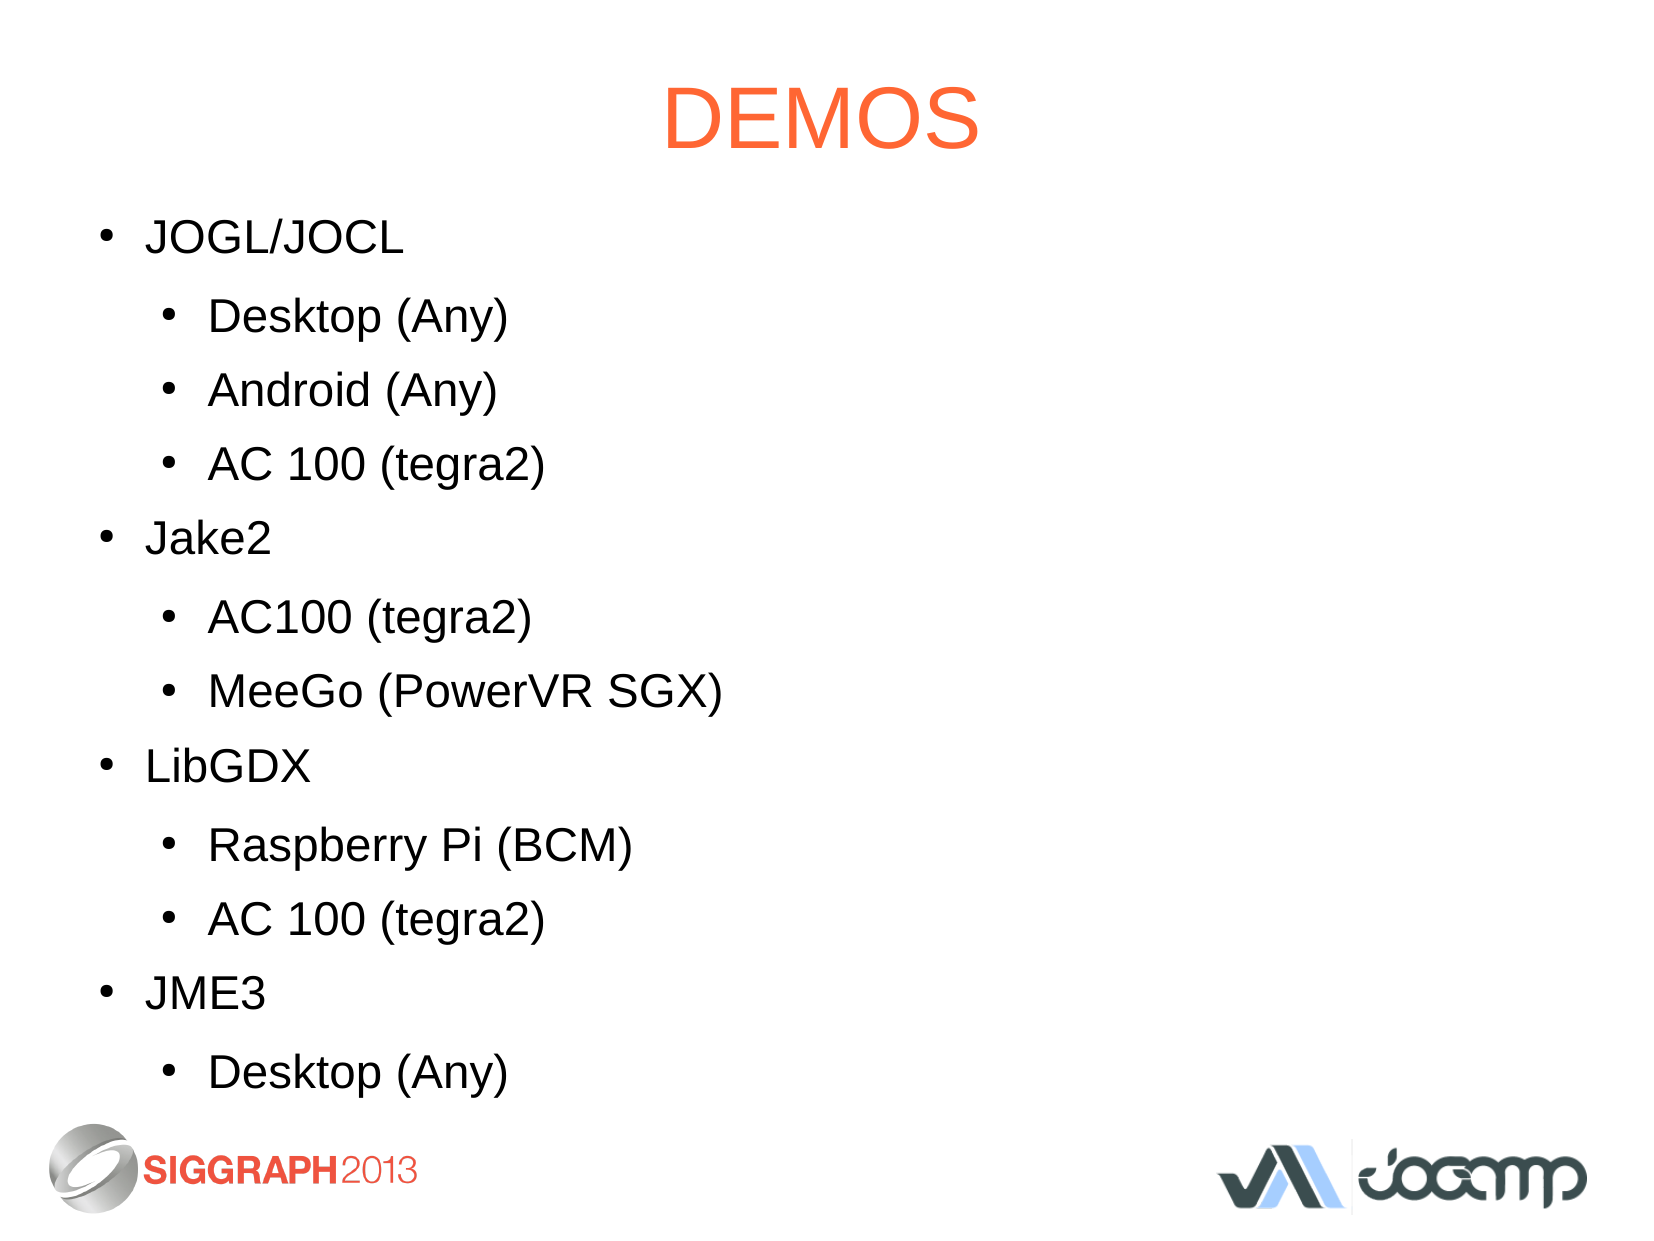

# DEMOS
JOGL/JOCL
Desktop (Any)
Android (Any)
AC 100 (tegra2)
Jake2
AC100 (tegra2)
MeeGo (PowerVR SGX)
LibGDX
Raspberry Pi (BCM)
AC 100 (tegra2)
JME3
Desktop (Any)